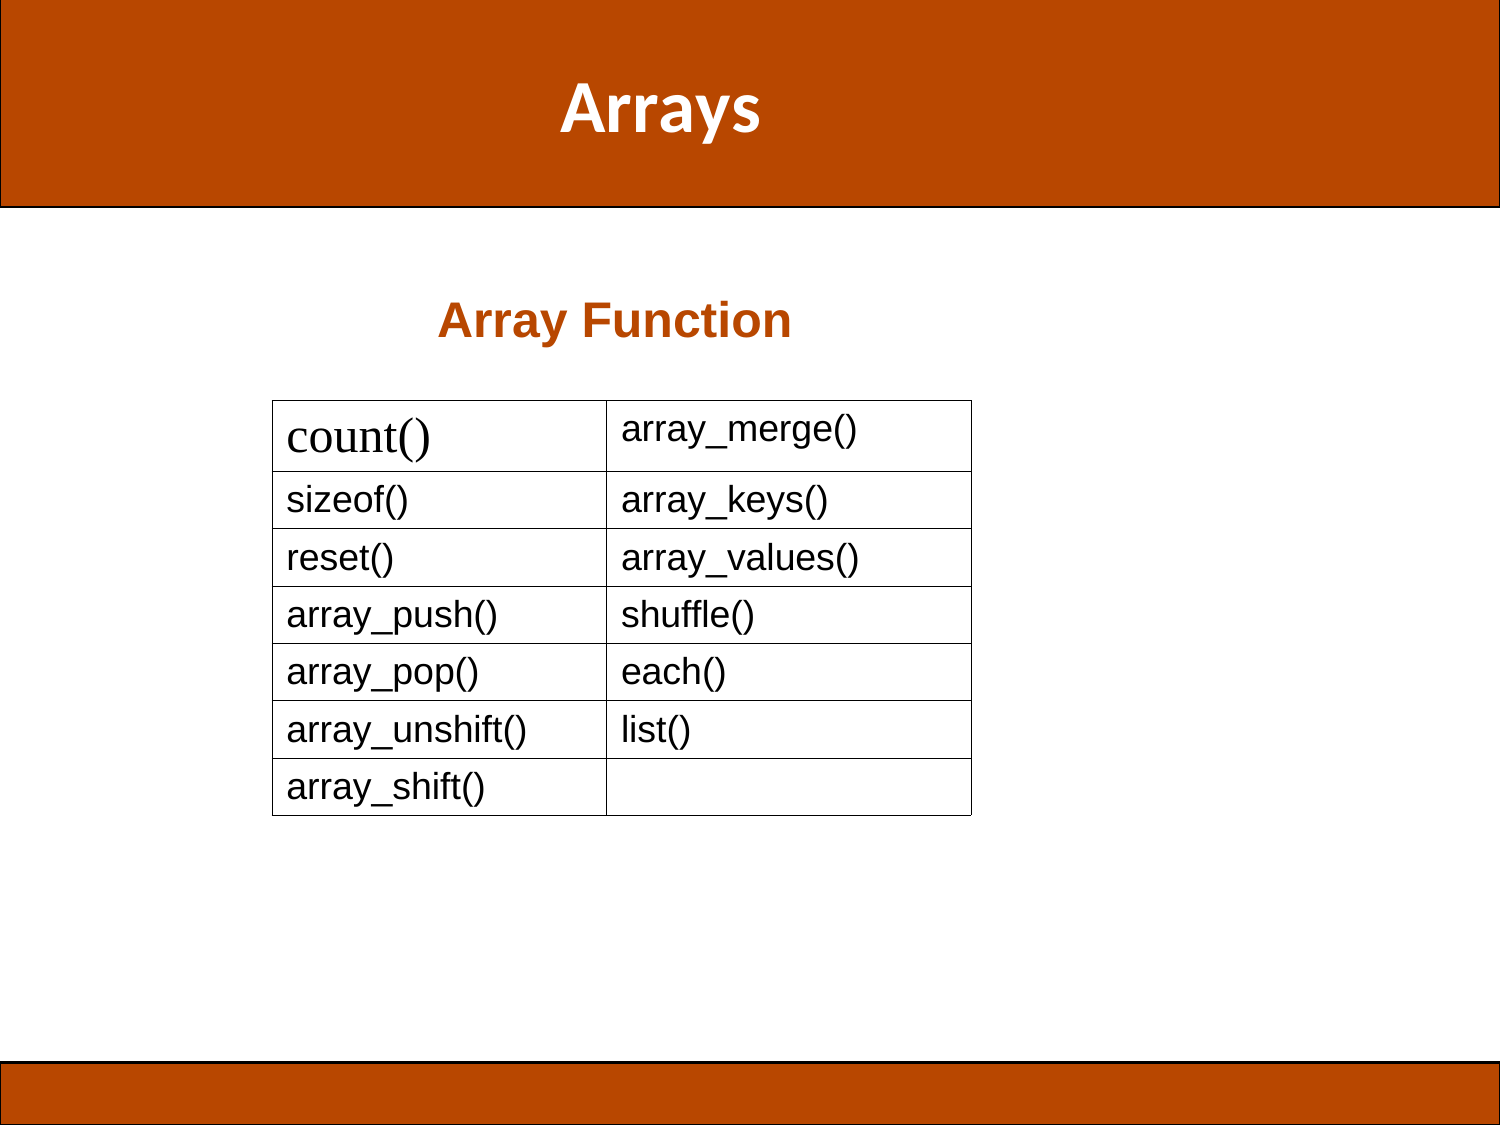

Arrays
# Array Function
| count() | array\_merge() |
| --- | --- |
| sizeof() | array\_keys() |
| reset() | array\_values() |
| array\_push() | shuffle() |
| array\_pop() | each() |
| array\_unshift() | list() |
| array\_shift() | |